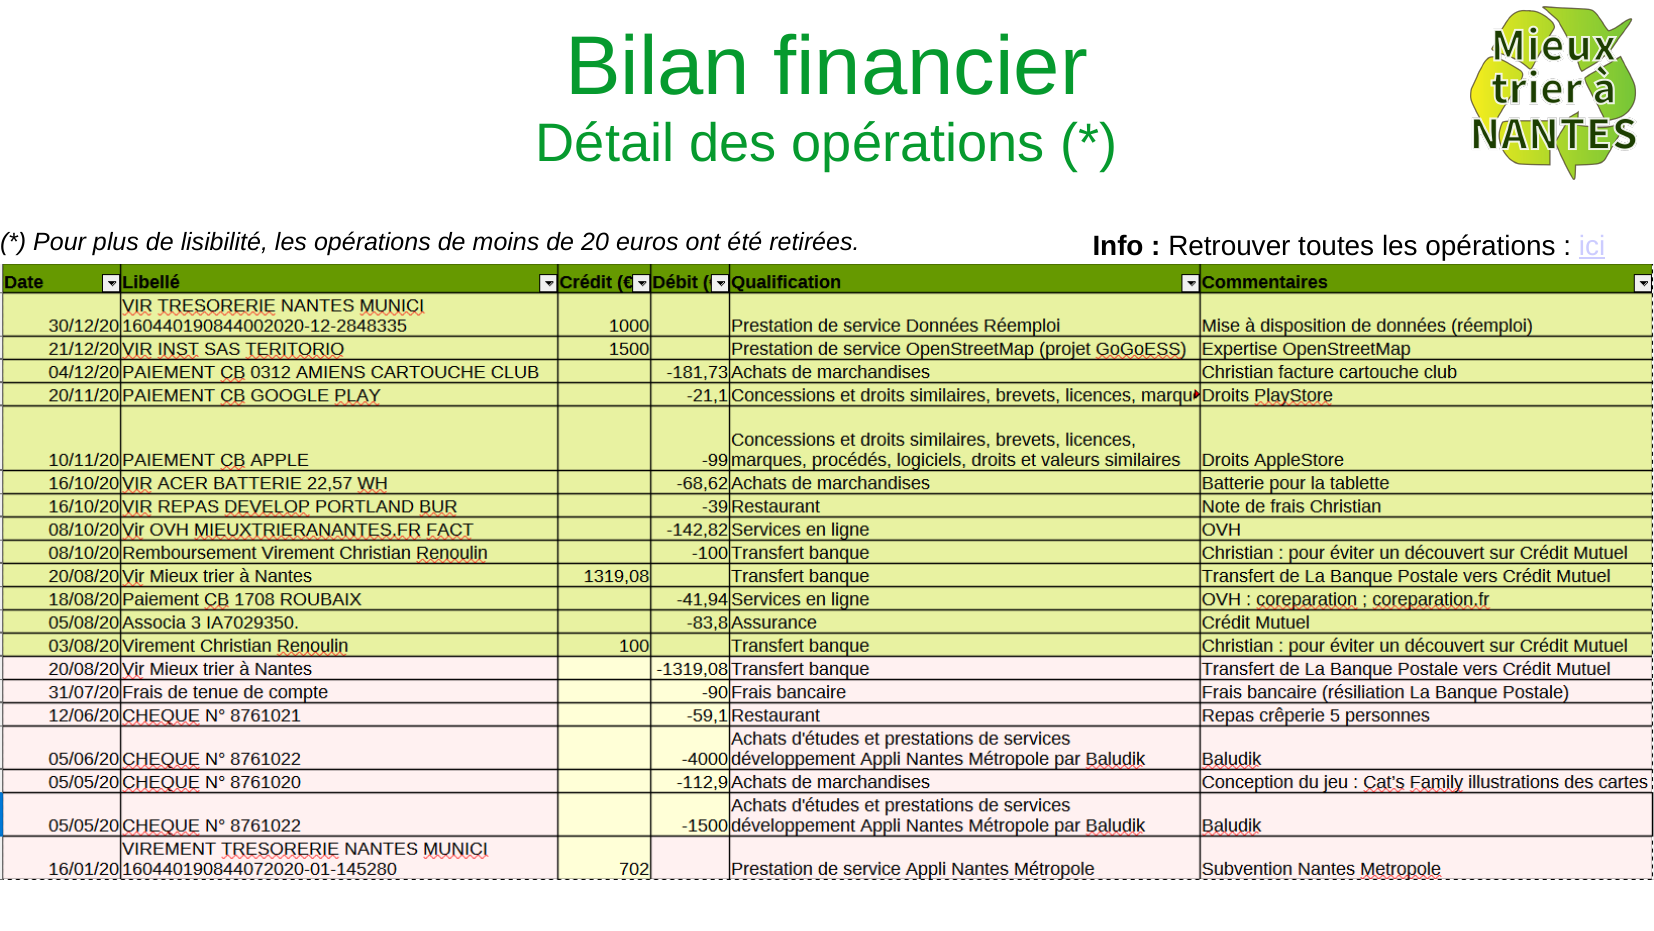

# Bilan financier Détail des opérations (*)
(*) Pour plus de lisibilité, les opérations de moins de 20 euros ont été retirées.
Info : Retrouver toutes les opérations : ici